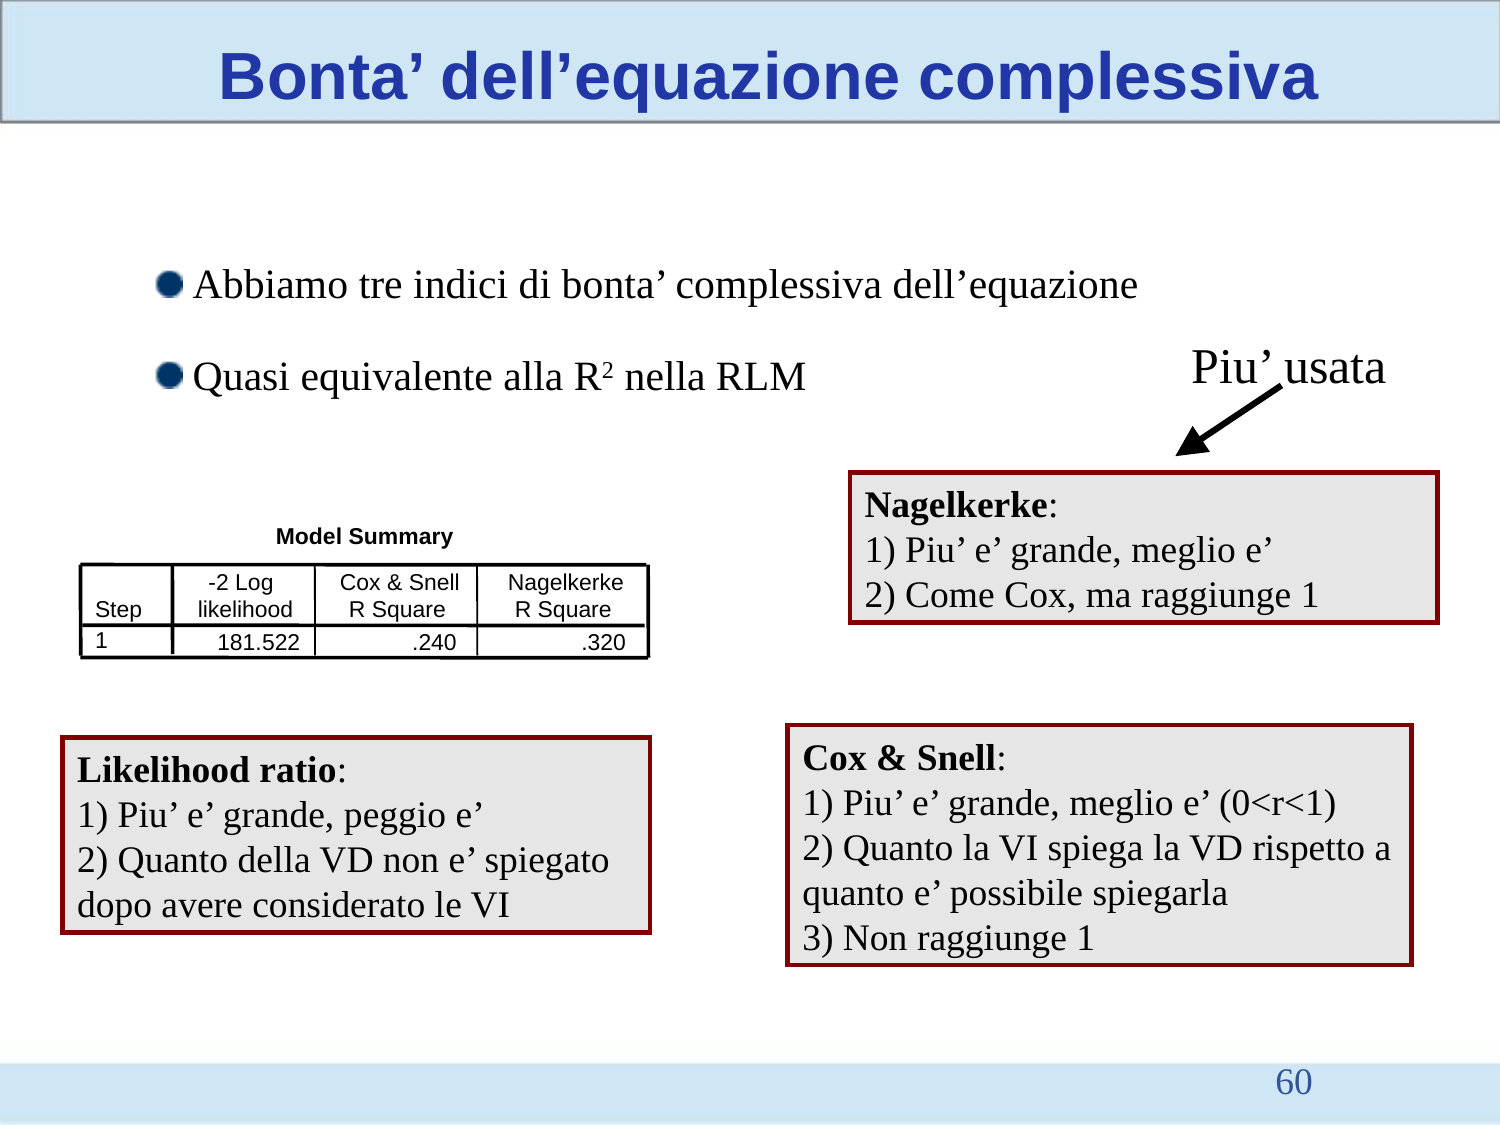

# Bonta’ dell’equazione complessiva
 Abbiamo tre indici di bonta’ complessiva dell’equazione
 Quasi equivalente alla R2 nella RLM
Piu’ usata
Nagelkerke:
1) Piu’ e’ grande, meglio e’
2) Come Cox, ma raggiunge 1
Model Summary
-2 Log
Cox & Snell
Nagelkerke
Step
likelihood
R Square
R Square
1
181.522
.240
.320
Cox & Snell:
1) Piu’ e’ grande, meglio e’ (0<r<1)
2) Quanto la VI spiega la VD rispetto a quanto e’ possibile spiegarla
3) Non raggiunge 1
Likelihood ratio:
1) Piu’ e’ grande, peggio e’
2) Quanto della VD non e’ spiegato dopo avere considerato le VI